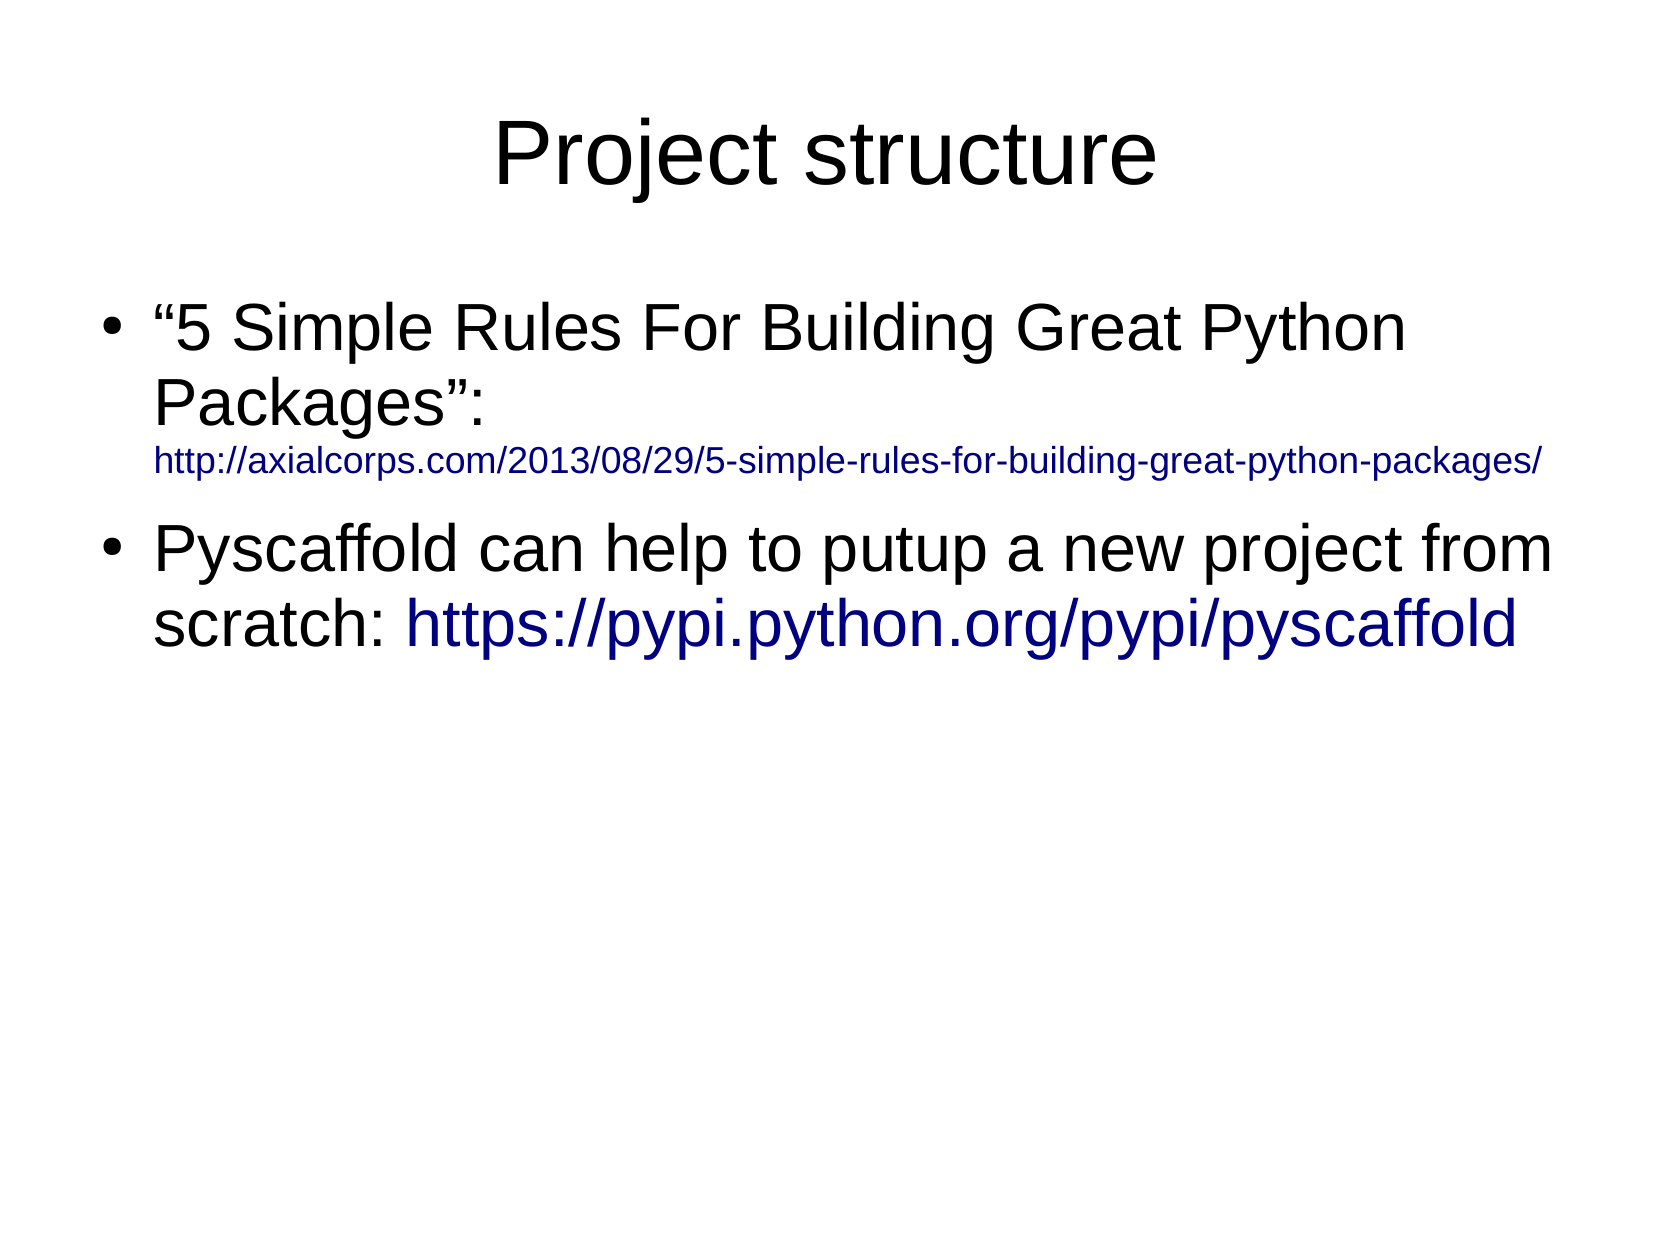

# Project structure
“5 Simple Rules For Building Great Python Packages”: http://axialcorps.com/2013/08/29/5-simple-rules-for-building-great-python-packages/
Pyscaffold can help to putup a new project from scratch: https://pypi.python.org/pypi/pyscaffold